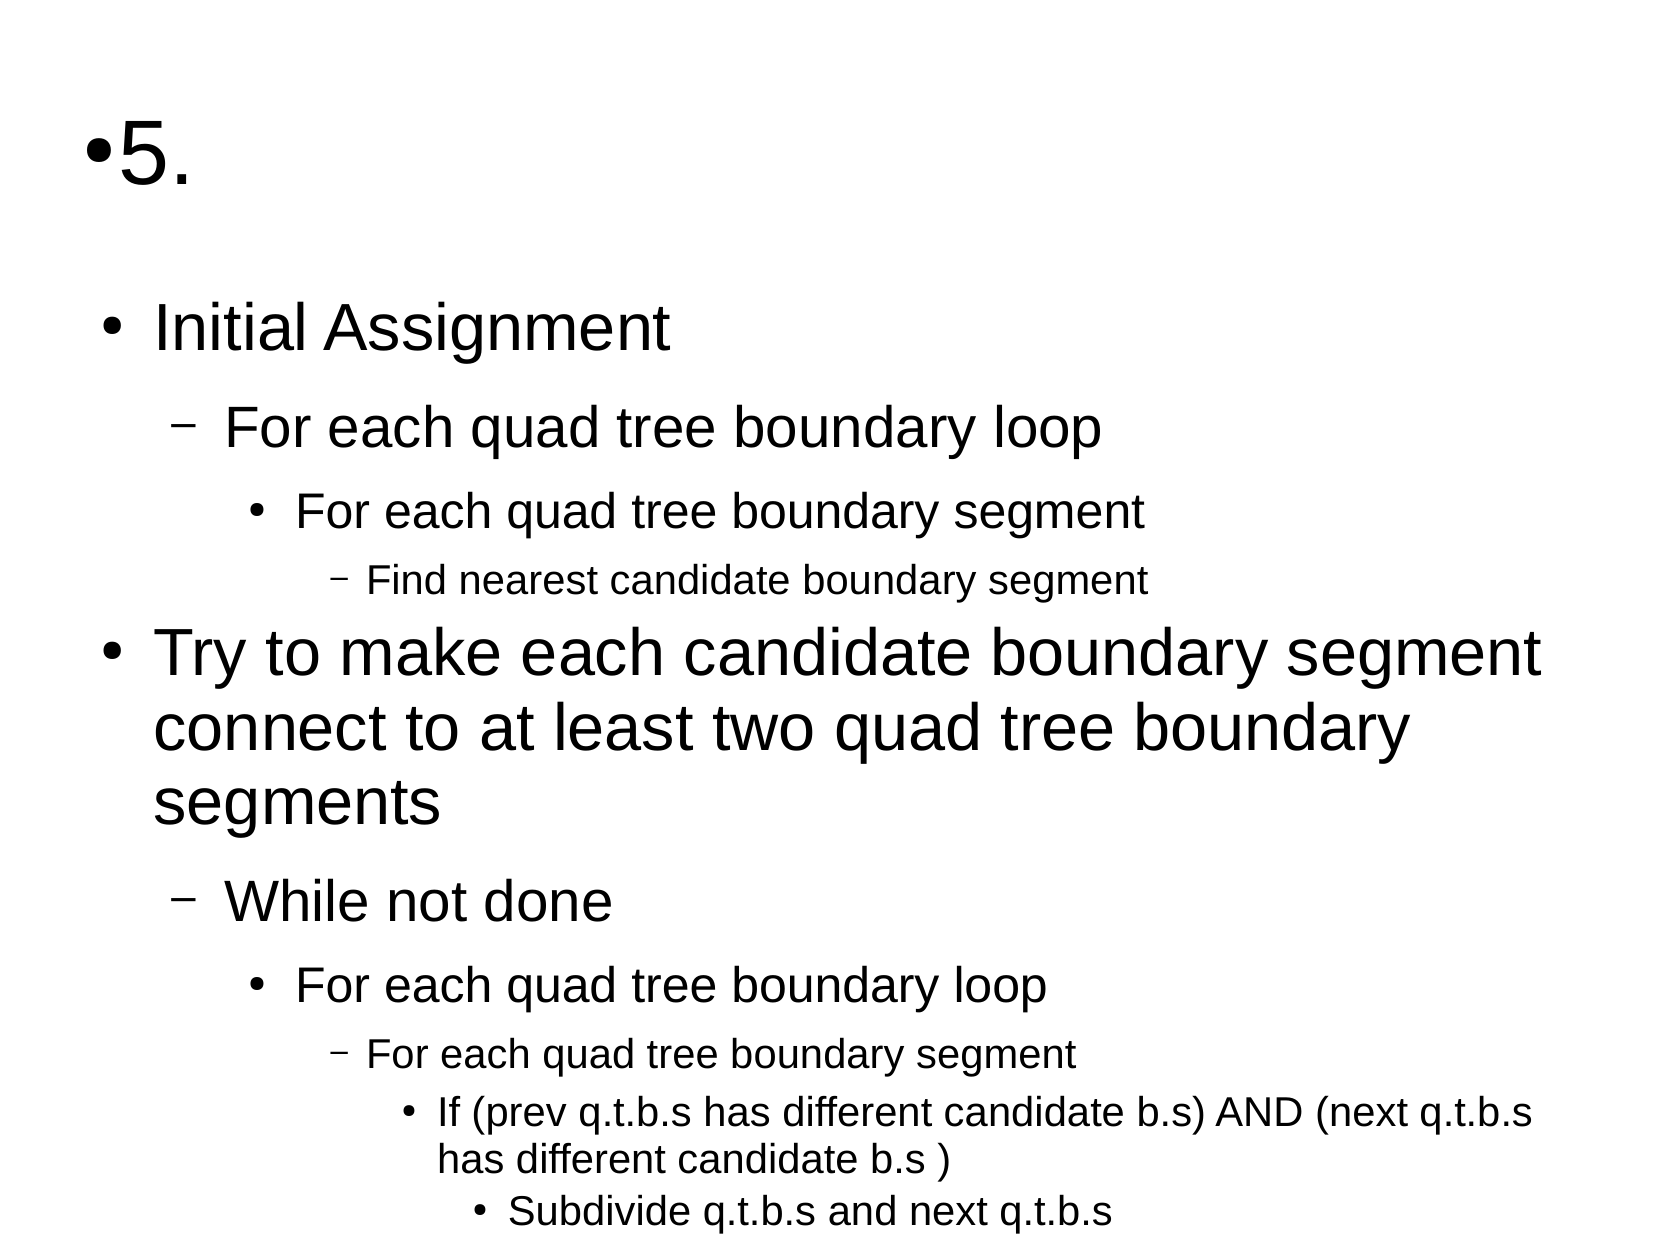

# 5.
Initial Assignment
For each quad tree boundary loop
For each quad tree boundary segment
Find nearest candidate boundary segment
Try to make each candidate boundary segment connect to at least two quad tree boundary segments
While not done
For each quad tree boundary loop
For each quad tree boundary segment
If (prev q.t.b.s has different candidate b.s) AND (next q.t.b.s has different candidate b.s )
Subdivide q.t.b.s and next q.t.b.s
Find nearest candidate boundary segment for each new q.t.b.s